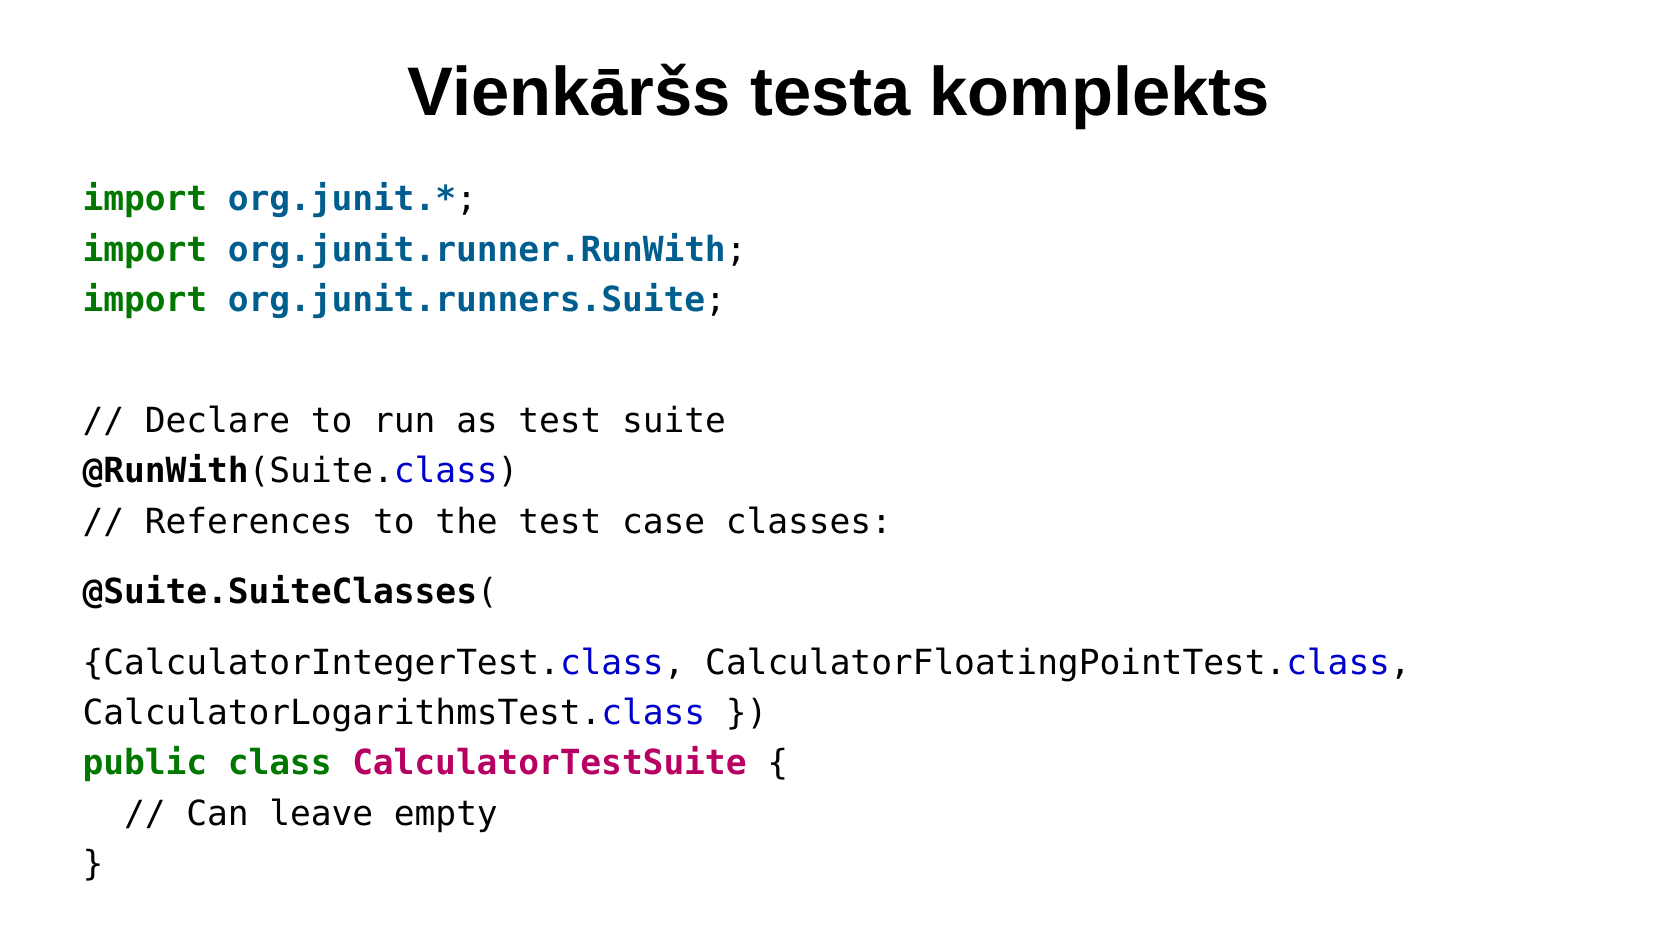

# Vienkāršs testa komplekts
import org.junit.*;
import org.junit.runner.RunWith;
import org.junit.runners.Suite;
// Declare to run as test suite
@RunWith(Suite.class)
// References to the test case classes:
@Suite.SuiteClasses(
{CalculatorIntegerTest.class, CalculatorFloatingPointTest.class, CalculatorLogarithmsTest.class })
public class CalculatorTestSuite {
 // Can leave empty
}